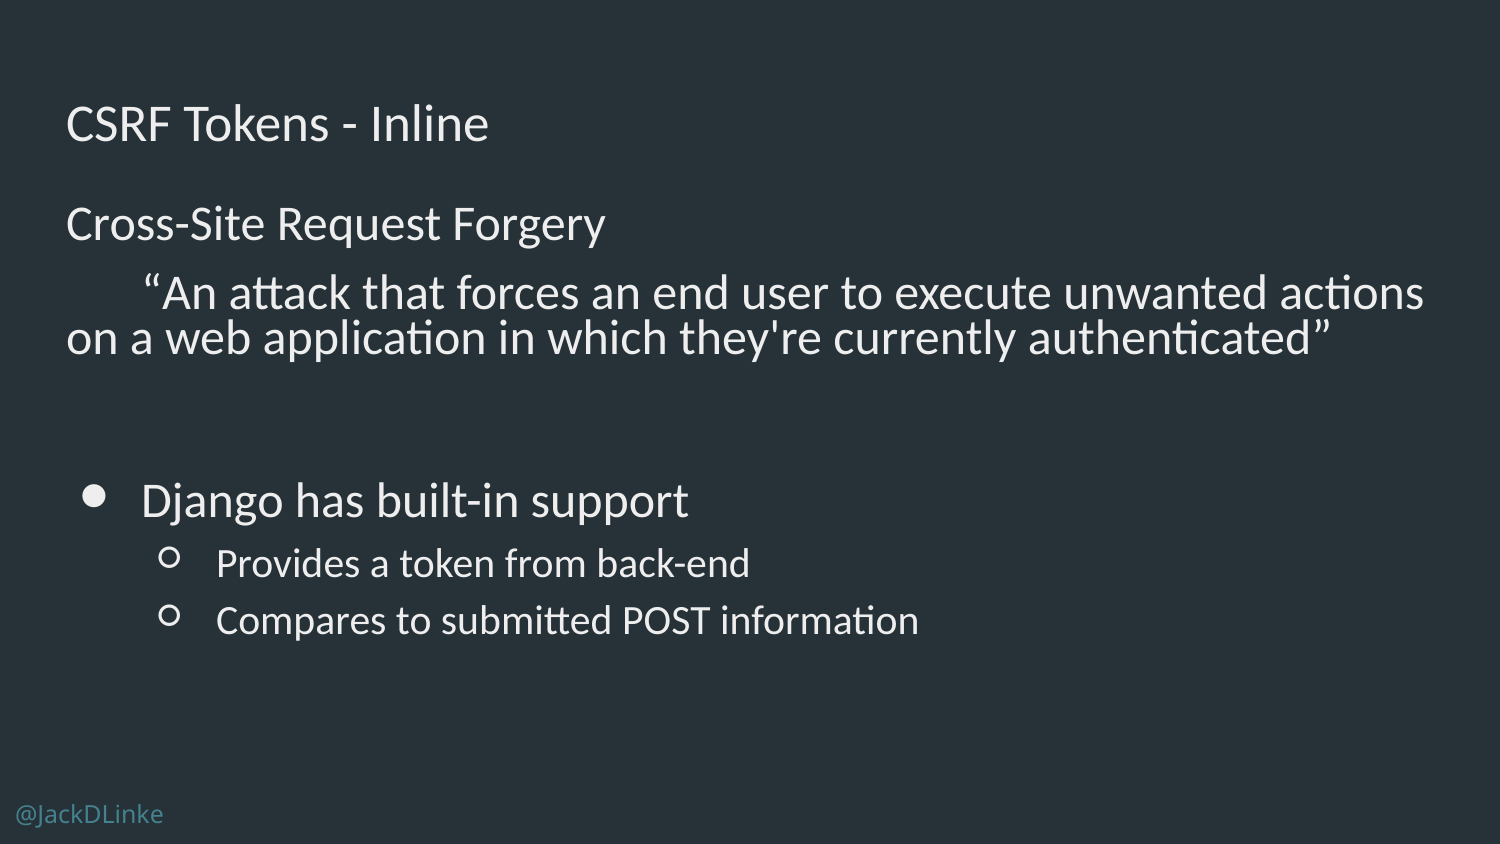

# CSRF Tokens - Inline
Cross-Site Request Forgery
	“An attack that forces an end user to execute unwanted actions on a web application in which they're currently authenticated”
Django has built-in support
Provides a token from back-end
Compares to submitted POST information